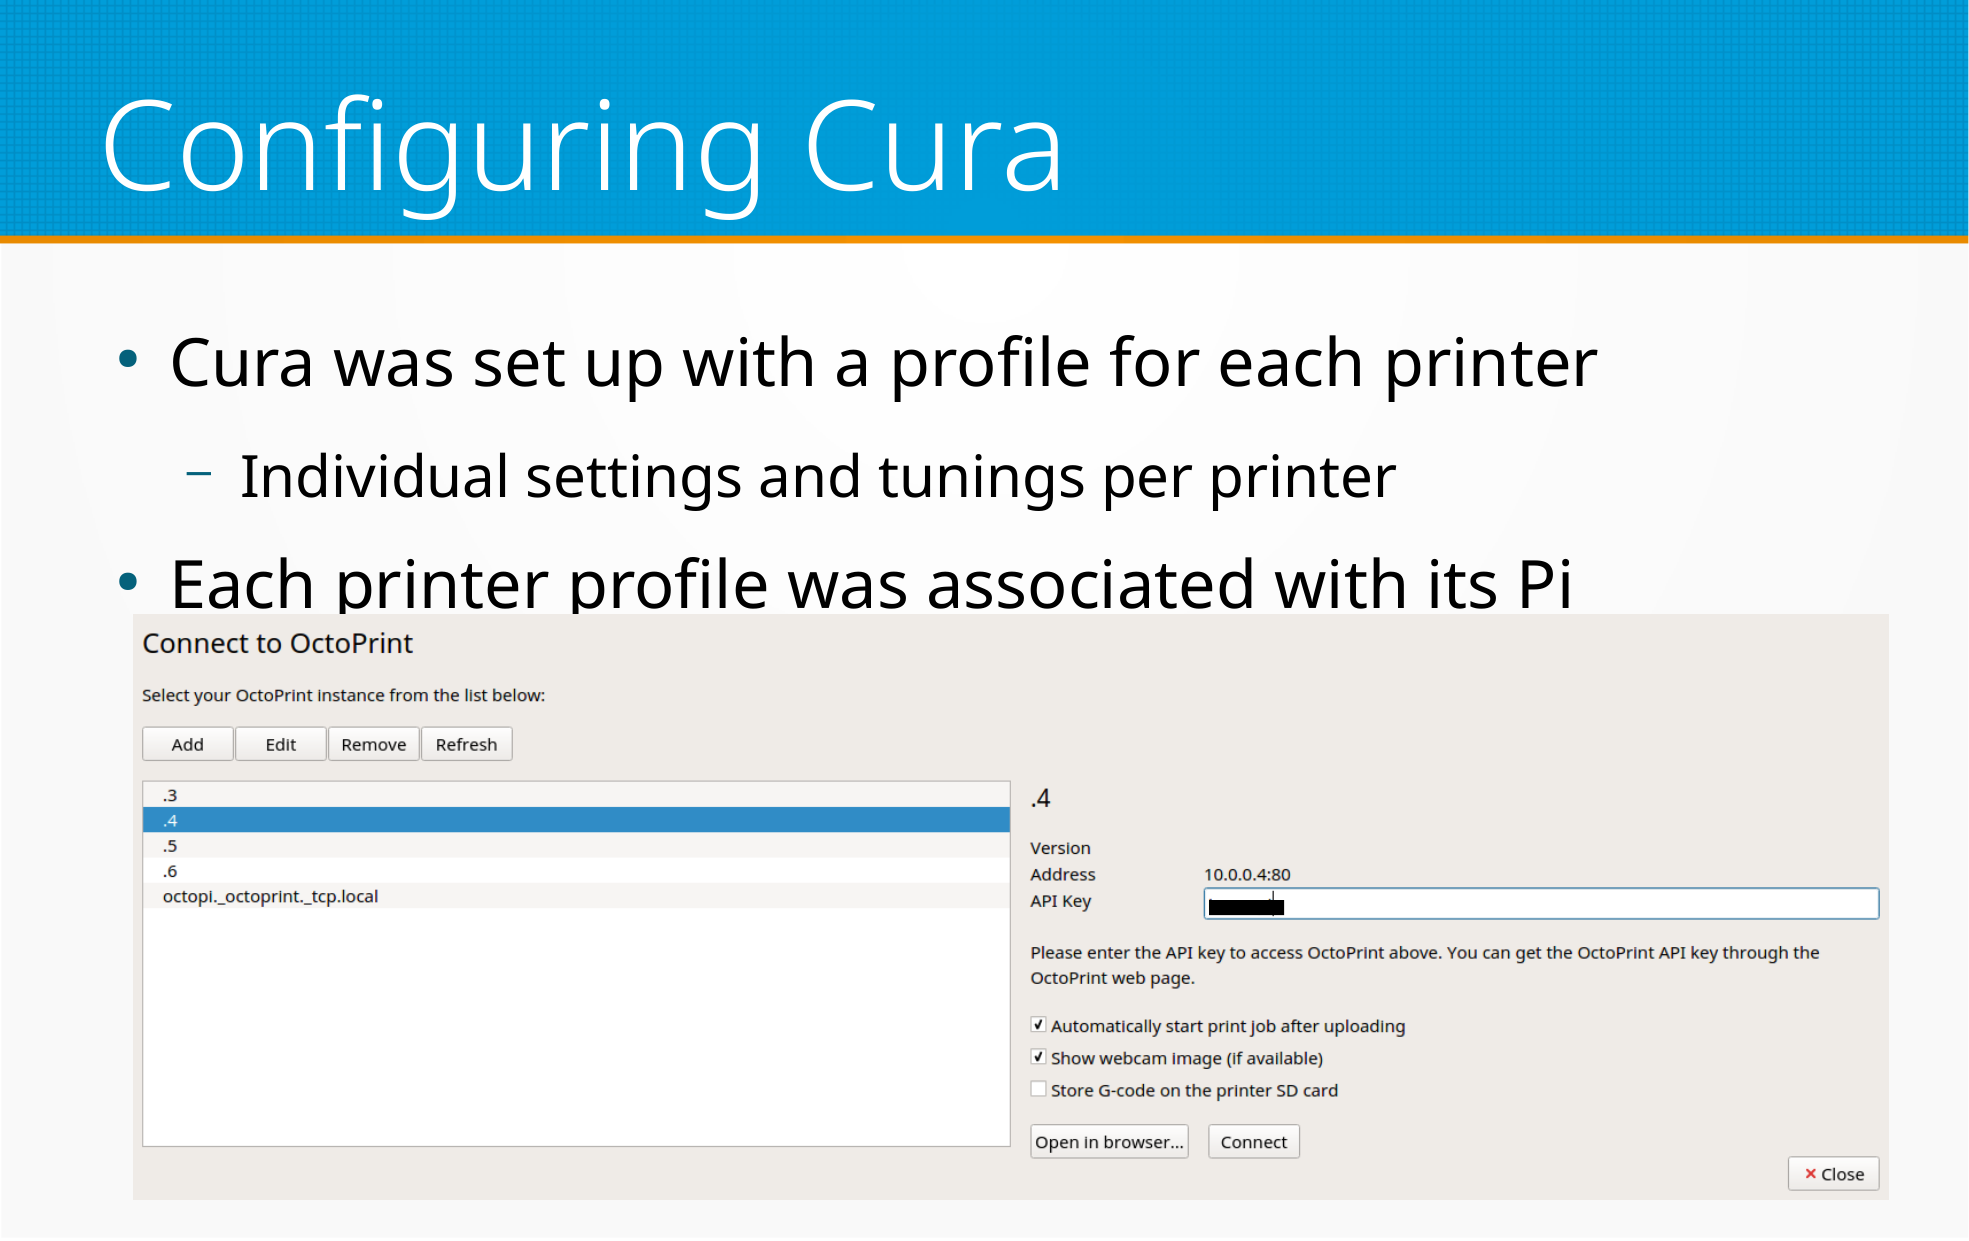

# Configuring Cura
Cura was set up with a profile for each printer
Individual settings and tunings per printer
Each printer profile was associated with its Pi